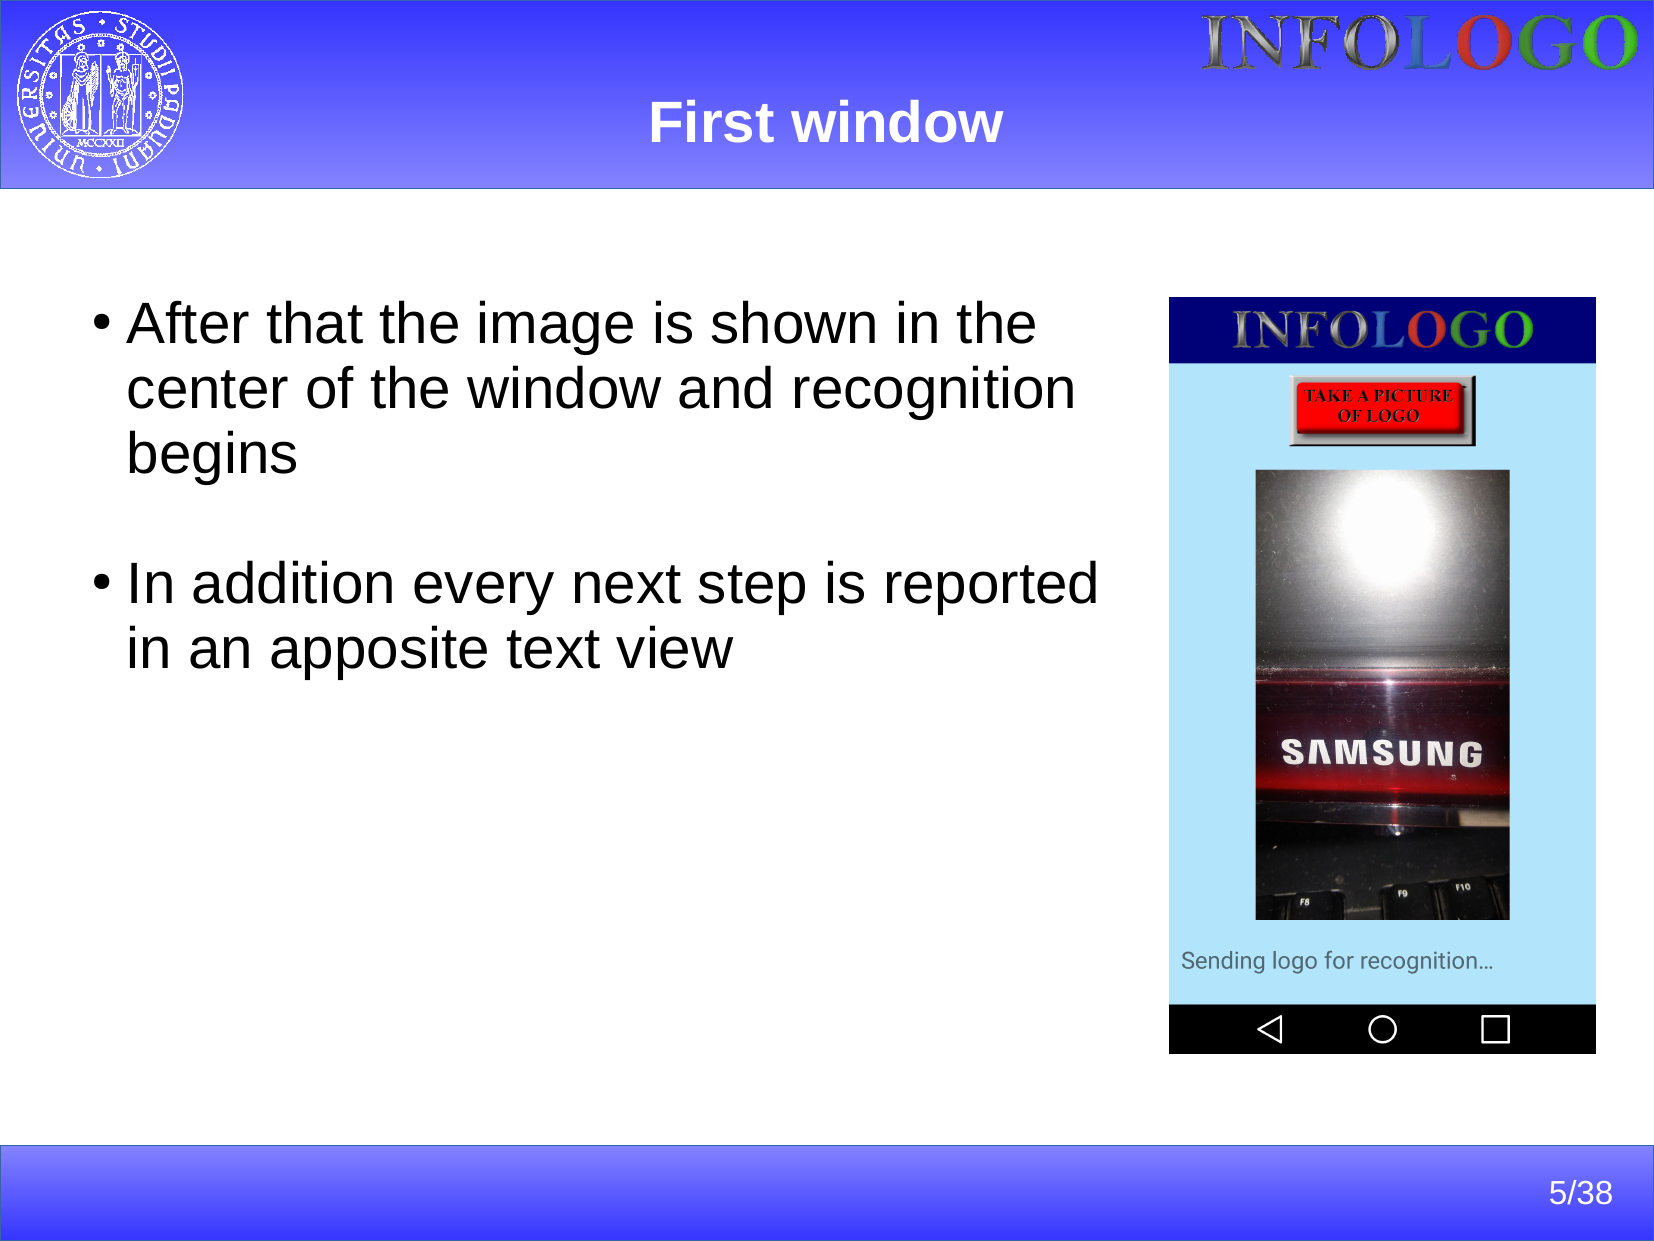

First window
After that the image is shown in the center of the window and recognition begins
In addition every next step is reported in an apposite text view
5/38